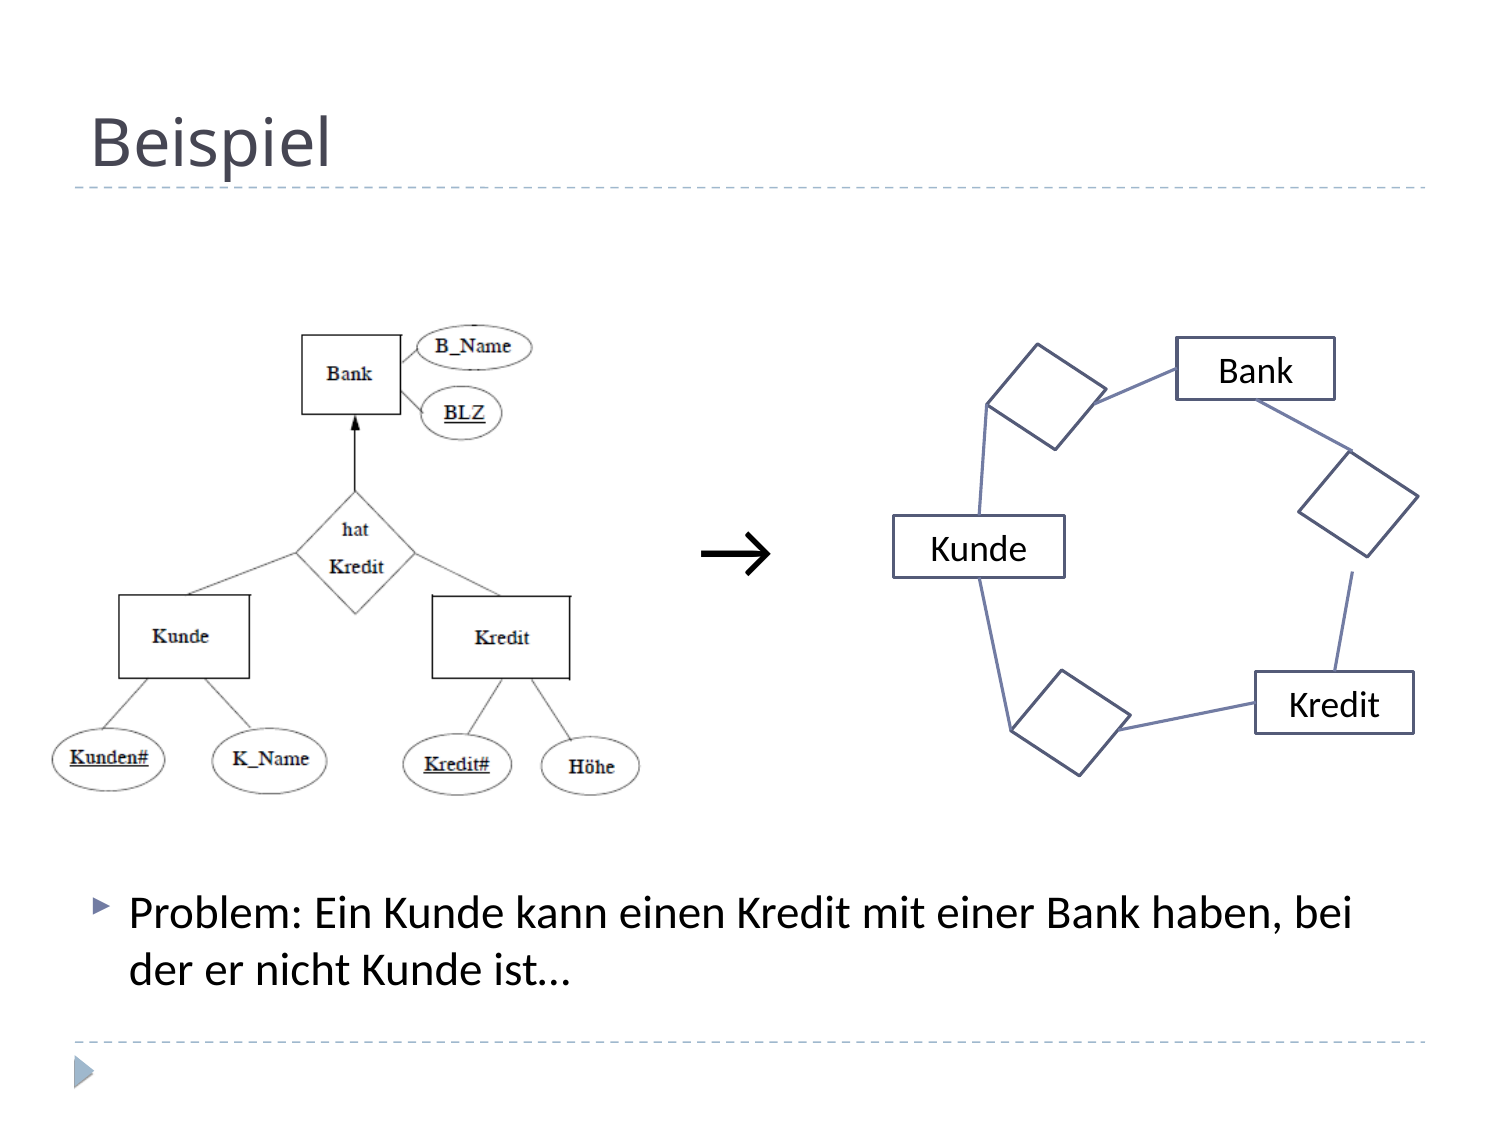

# Beispiel
Problem: Ein Kunde kann einen Kredit mit einer Bank haben, bei der er nicht Kunde ist…
Bank
Kunde
Kredit
→